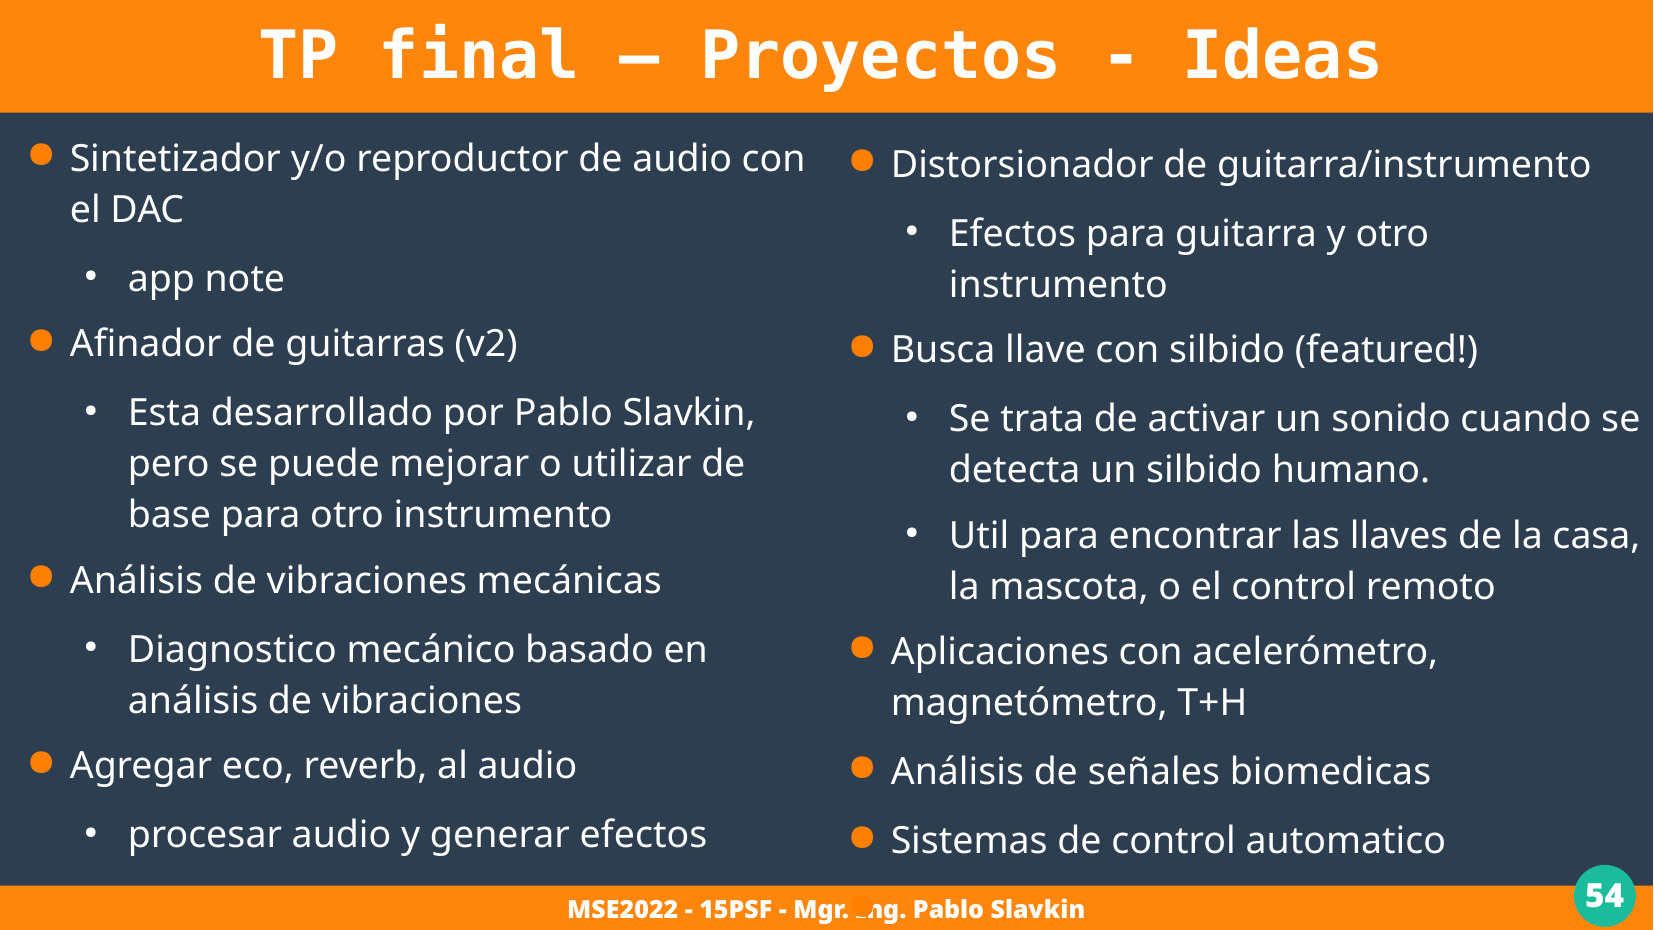

# TP final – Proyectos - Ideas
Sintetizador y/o reproductor de audio con el DAC
app note
Afinador de guitarras (v2)
Esta desarrollado por Pablo Slavkin, pero se puede mejorar o utilizar de base para otro instrumento
Análisis de vibraciones mecánicas
Diagnostico mecánico basado en análisis de vibraciones
Agregar eco, reverb, al audio
procesar audio y generar efectos
Distorsionador de guitarra/instrumento
Efectos para guitarra y otro instrumento
Busca llave con silbido (featured!)
Se trata de activar un sonido cuando se detecta un silbido humano.
Util para encontrar las llaves de la casa, la mascota, o el control remoto
Aplicaciones con acelerómetro, magnetómetro, T+H
Análisis de señales biomedicas
Sistemas de control automatico
MSE2022 - 15PSF - Mgr. Ing. Pablo Slavkin